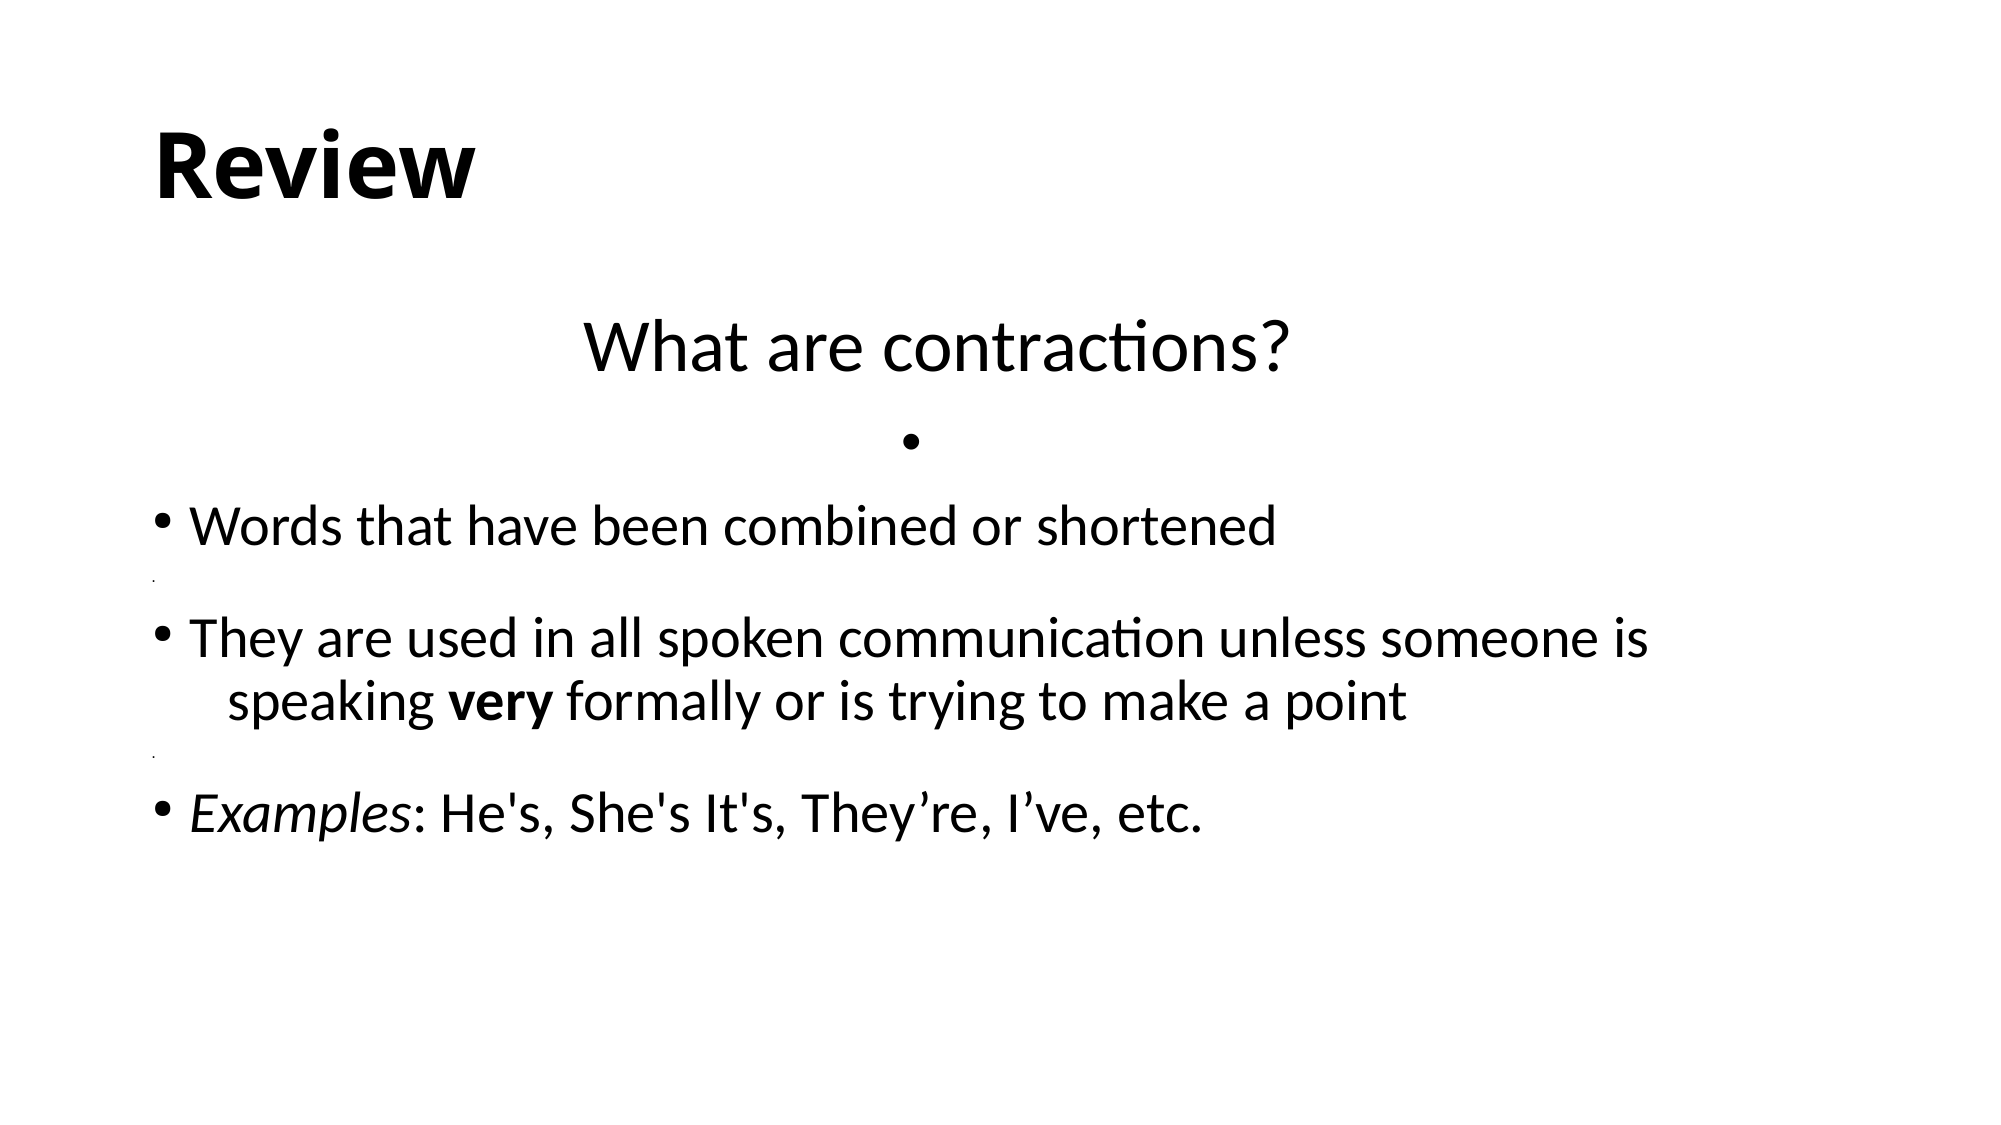

# Review
What are contractions?
Words that have been combined or shortened
They are used in all spoken communication unless someone is speaking very formally or is trying to make a point
Examples: He's, She's It's, They’re, I’ve, etc.